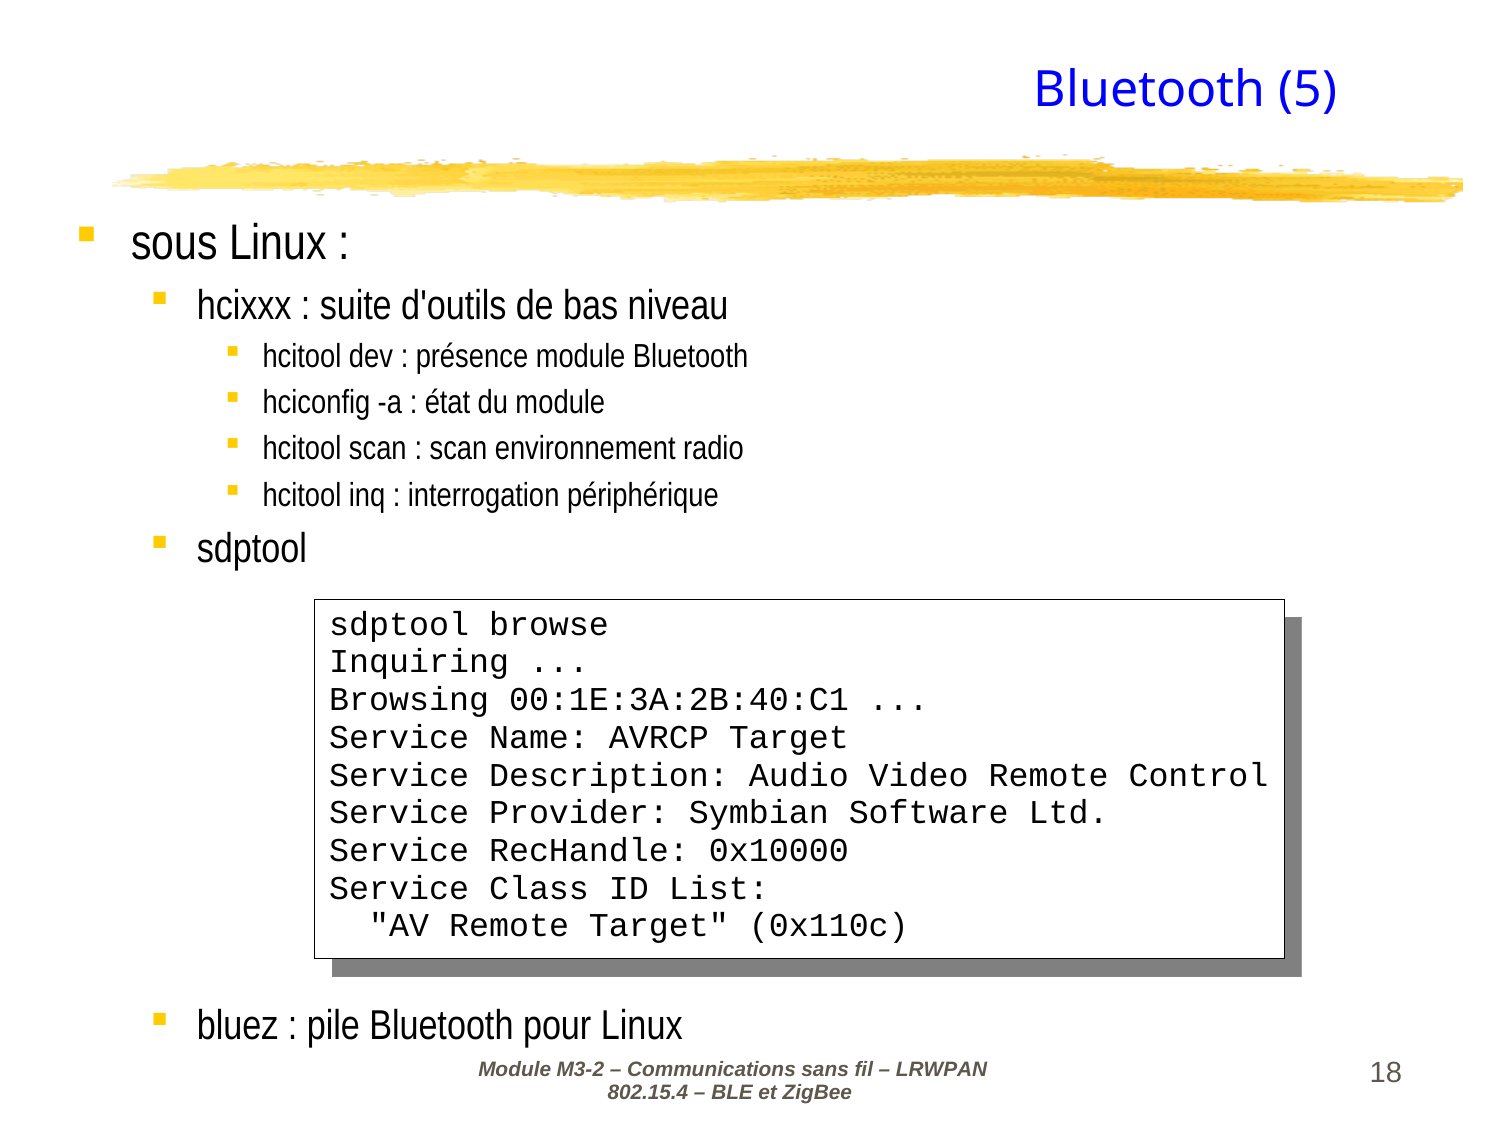

# Bluetooth (5)
sous Linux :
hcixxx : suite d'outils de bas niveau
hcitool dev : présence module Bluetooth
hciconfig -a : état du module
hcitool scan : scan environnement radio
hcitool inq : interrogation périphérique
sdptool
bluez : pile Bluetooth pour Linux
sdptool browse
Inquiring ...
Browsing 00:1E:3A:2B:40:C1 ...
Service Name: AVRCP Target
Service Description: Audio Video Remote Control
Service Provider: Symbian Software Ltd.
Service RecHandle: 0x10000
Service Class ID List:
 "AV Remote Target" (0x110c)
18